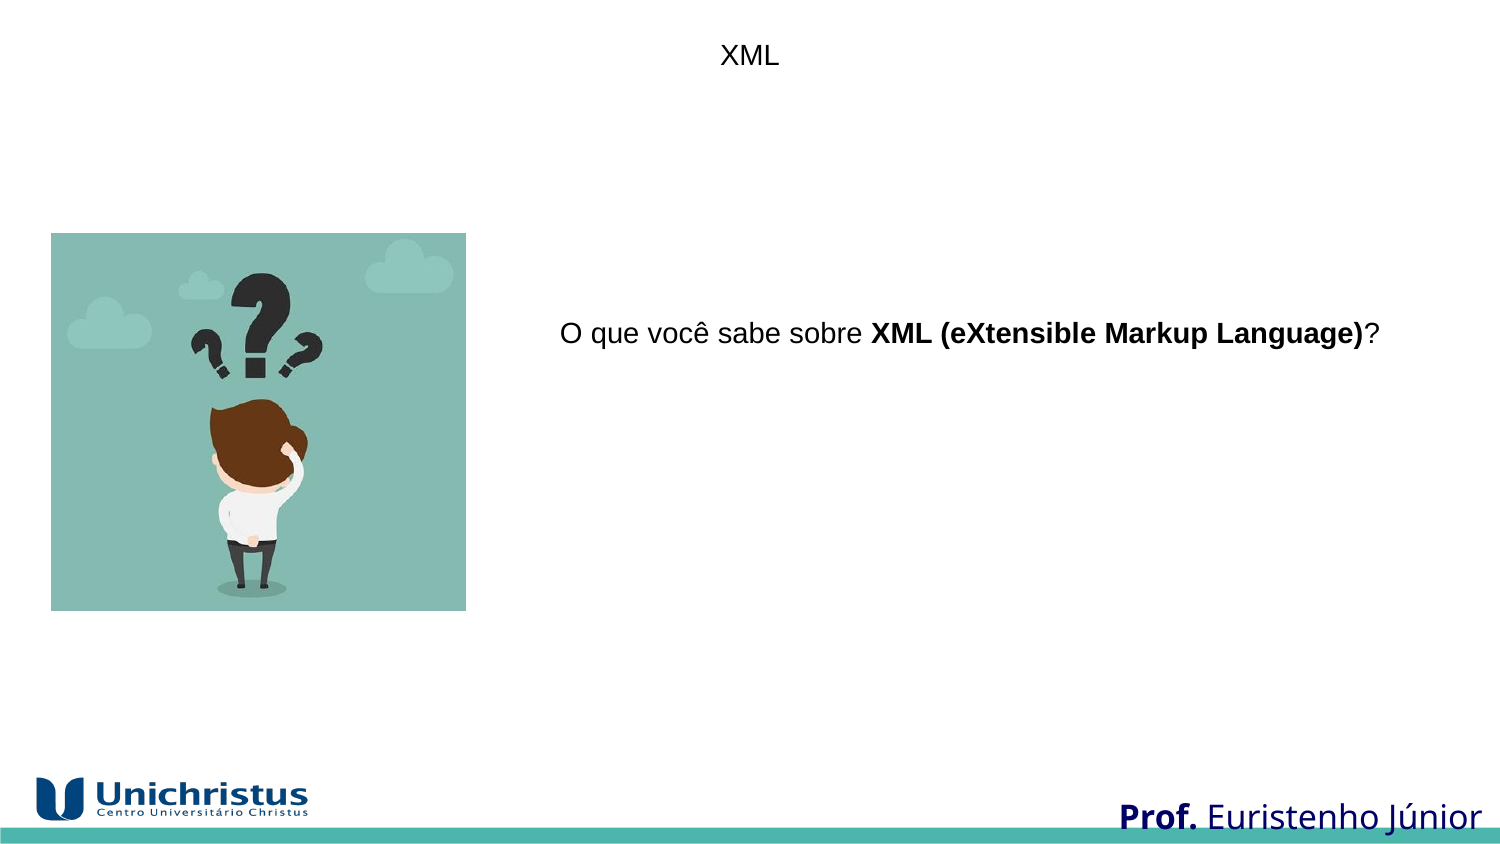

# XML
O que você sabe sobre XML (eXtensible Markup Language)?